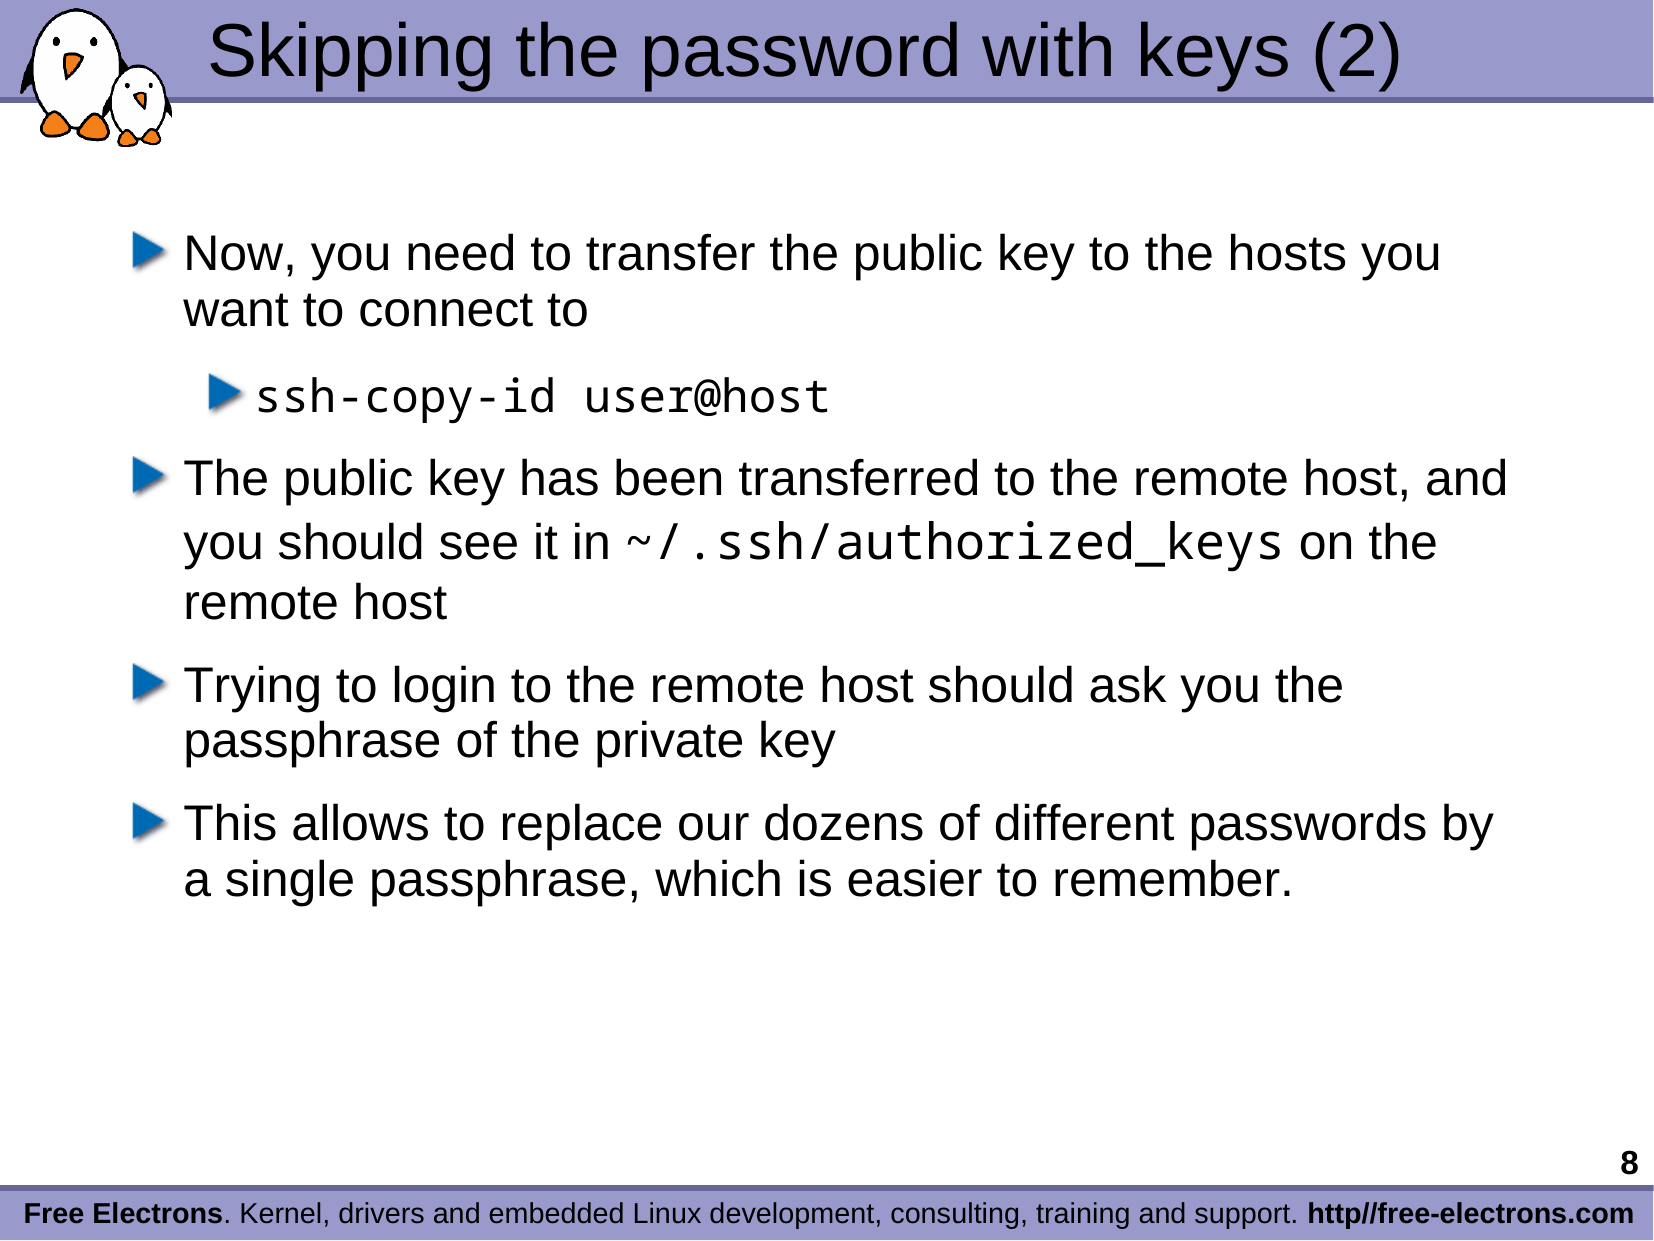

# Skipping the password with keys (2)
Now, you need to transfer the public key to the hosts you want to connect to
ssh-copy-id user@host
The public key has been transferred to the remote host, and you should see it in ~/.ssh/authorized_keys on the remote host
Trying to login to the remote host should ask you the passphrase of the private key
This allows to replace our dozens of different passwords by a single passphrase, which is easier to remember.